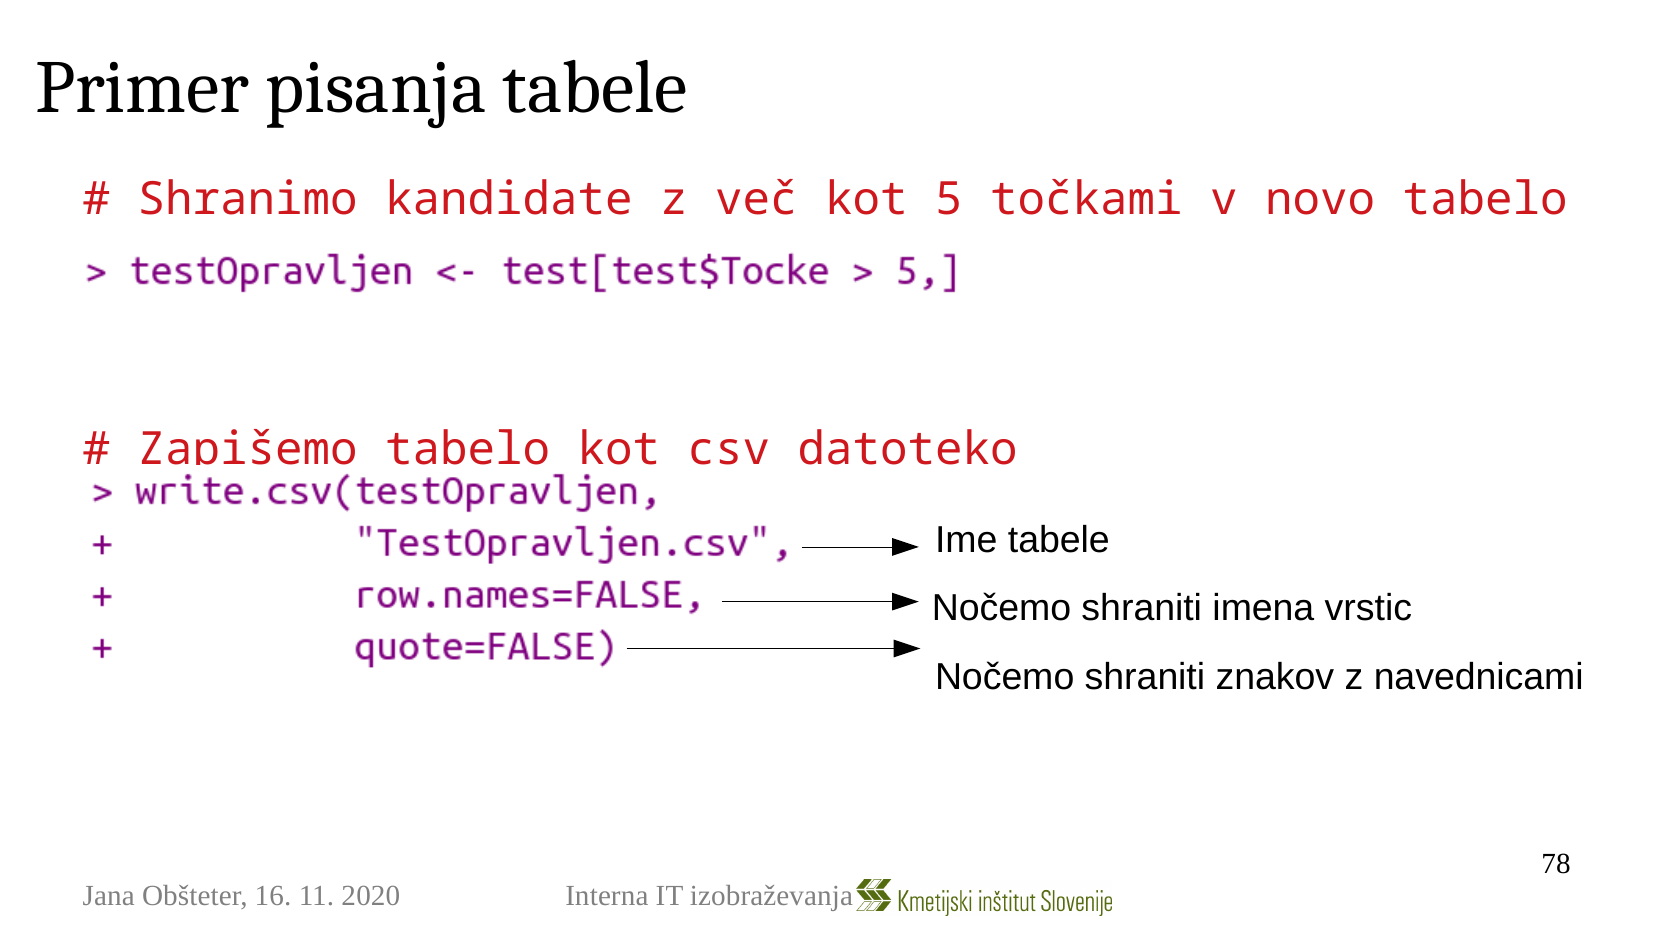

# Primer pisanja tabele
# Shranimo kandidate z več kot 5 točkami v novo tabelo # Zapišemo tabelo kot csv datoteko
Ime tabele
Nočemo shraniti imena vrstic
Nočemo shraniti znakov z navednicami
78